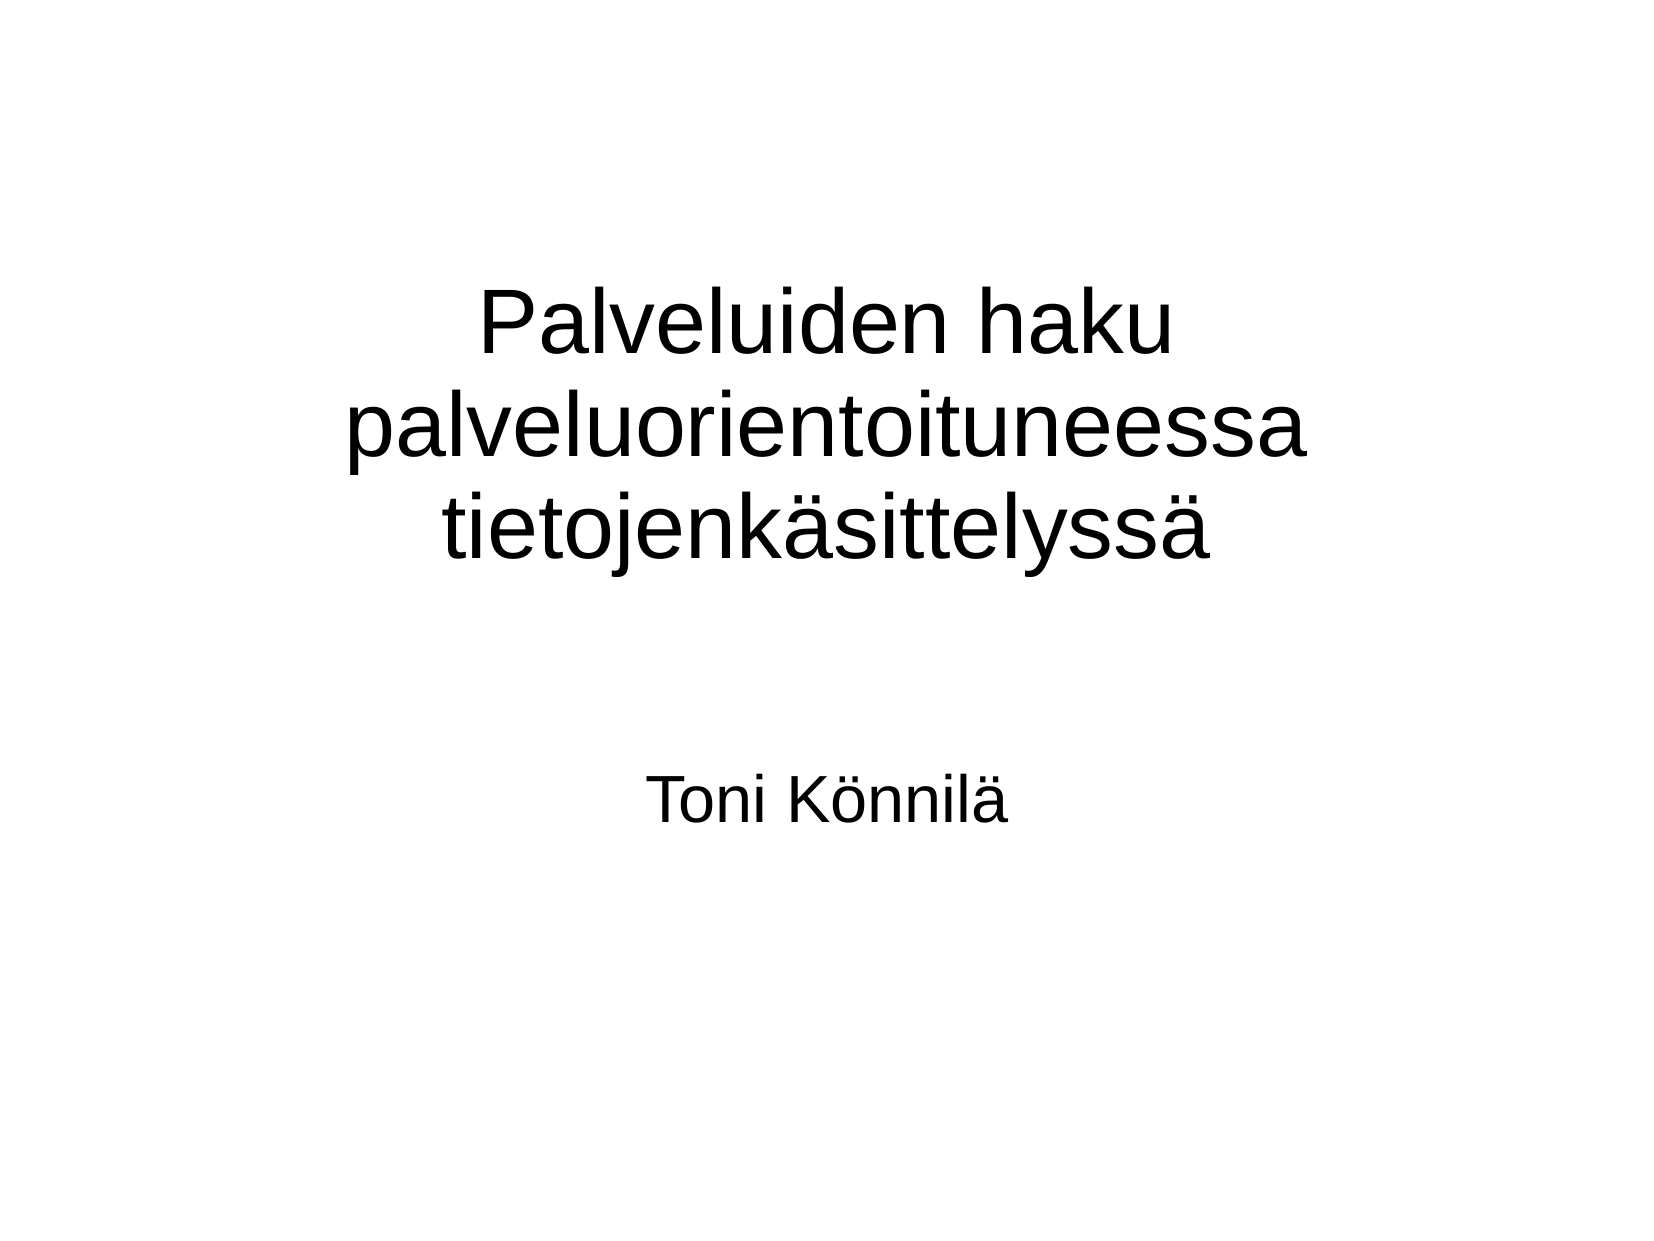

# Palveluiden haku palveluorientoituneessa tietojenkäsittelyssä
Toni Könnilä